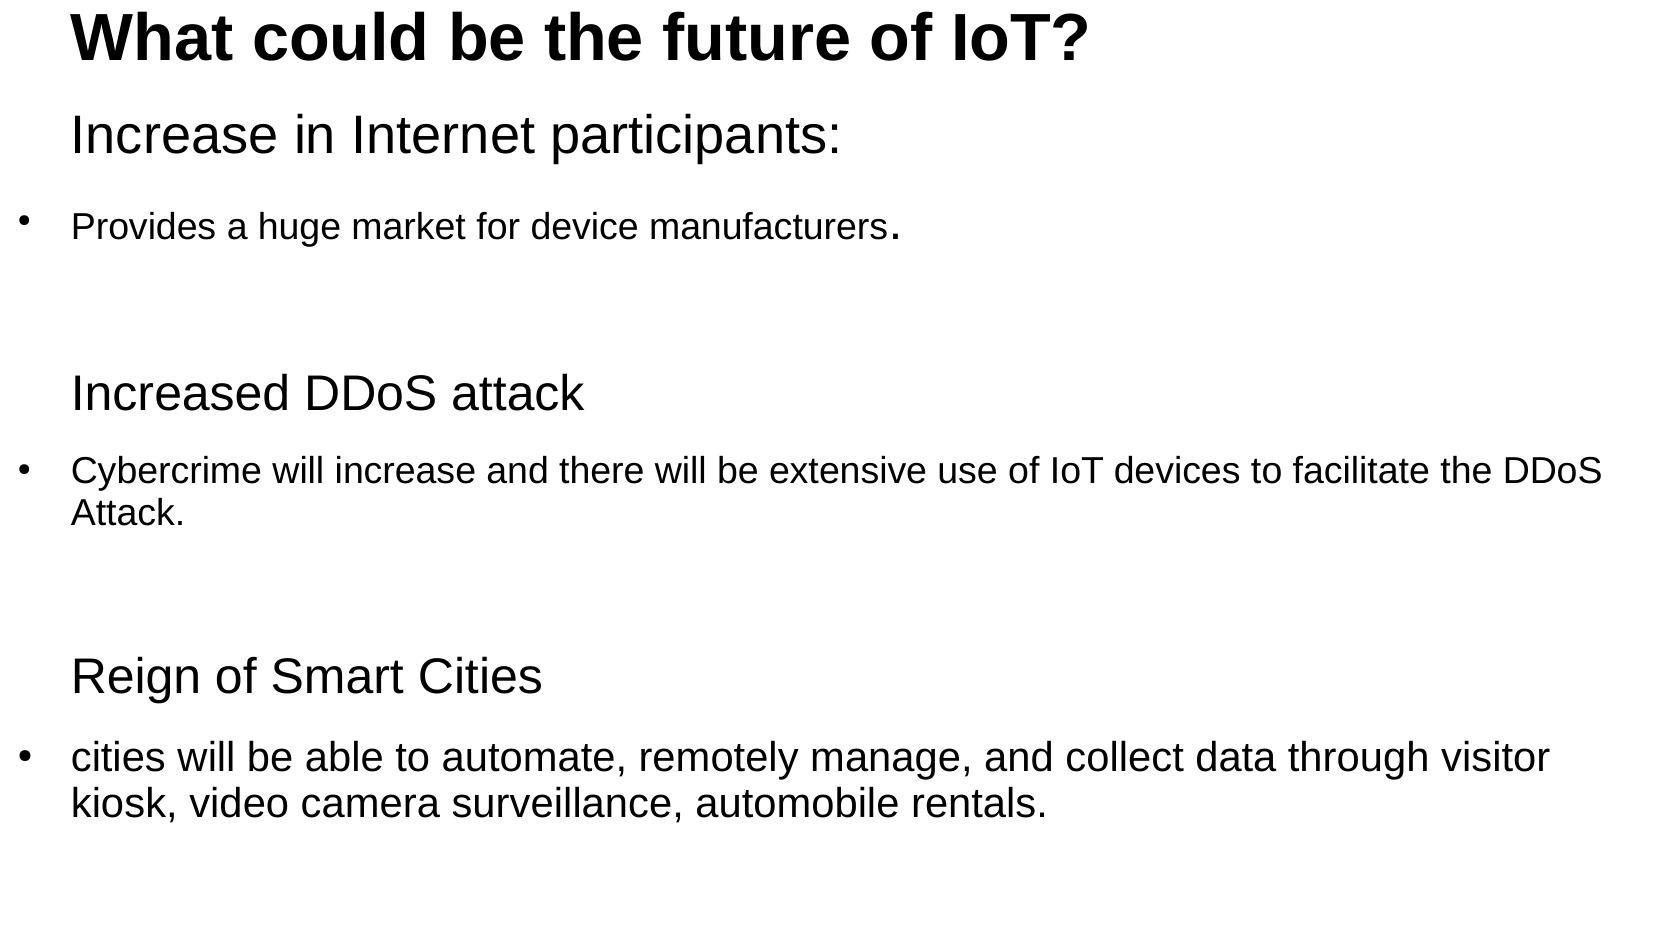

# What could be the future of IoT?
Increase in Internet participants:
Provides a huge market for device manufacturers.
Increased DDoS attack
Cybercrime will increase and there will be extensive use of IoT devices to facilitate the DDoS Attack.
Reign of Smart Cities
cities will be able to automate, remotely manage, and collect data through visitor kiosk, video camera surveillance, automobile rentals.